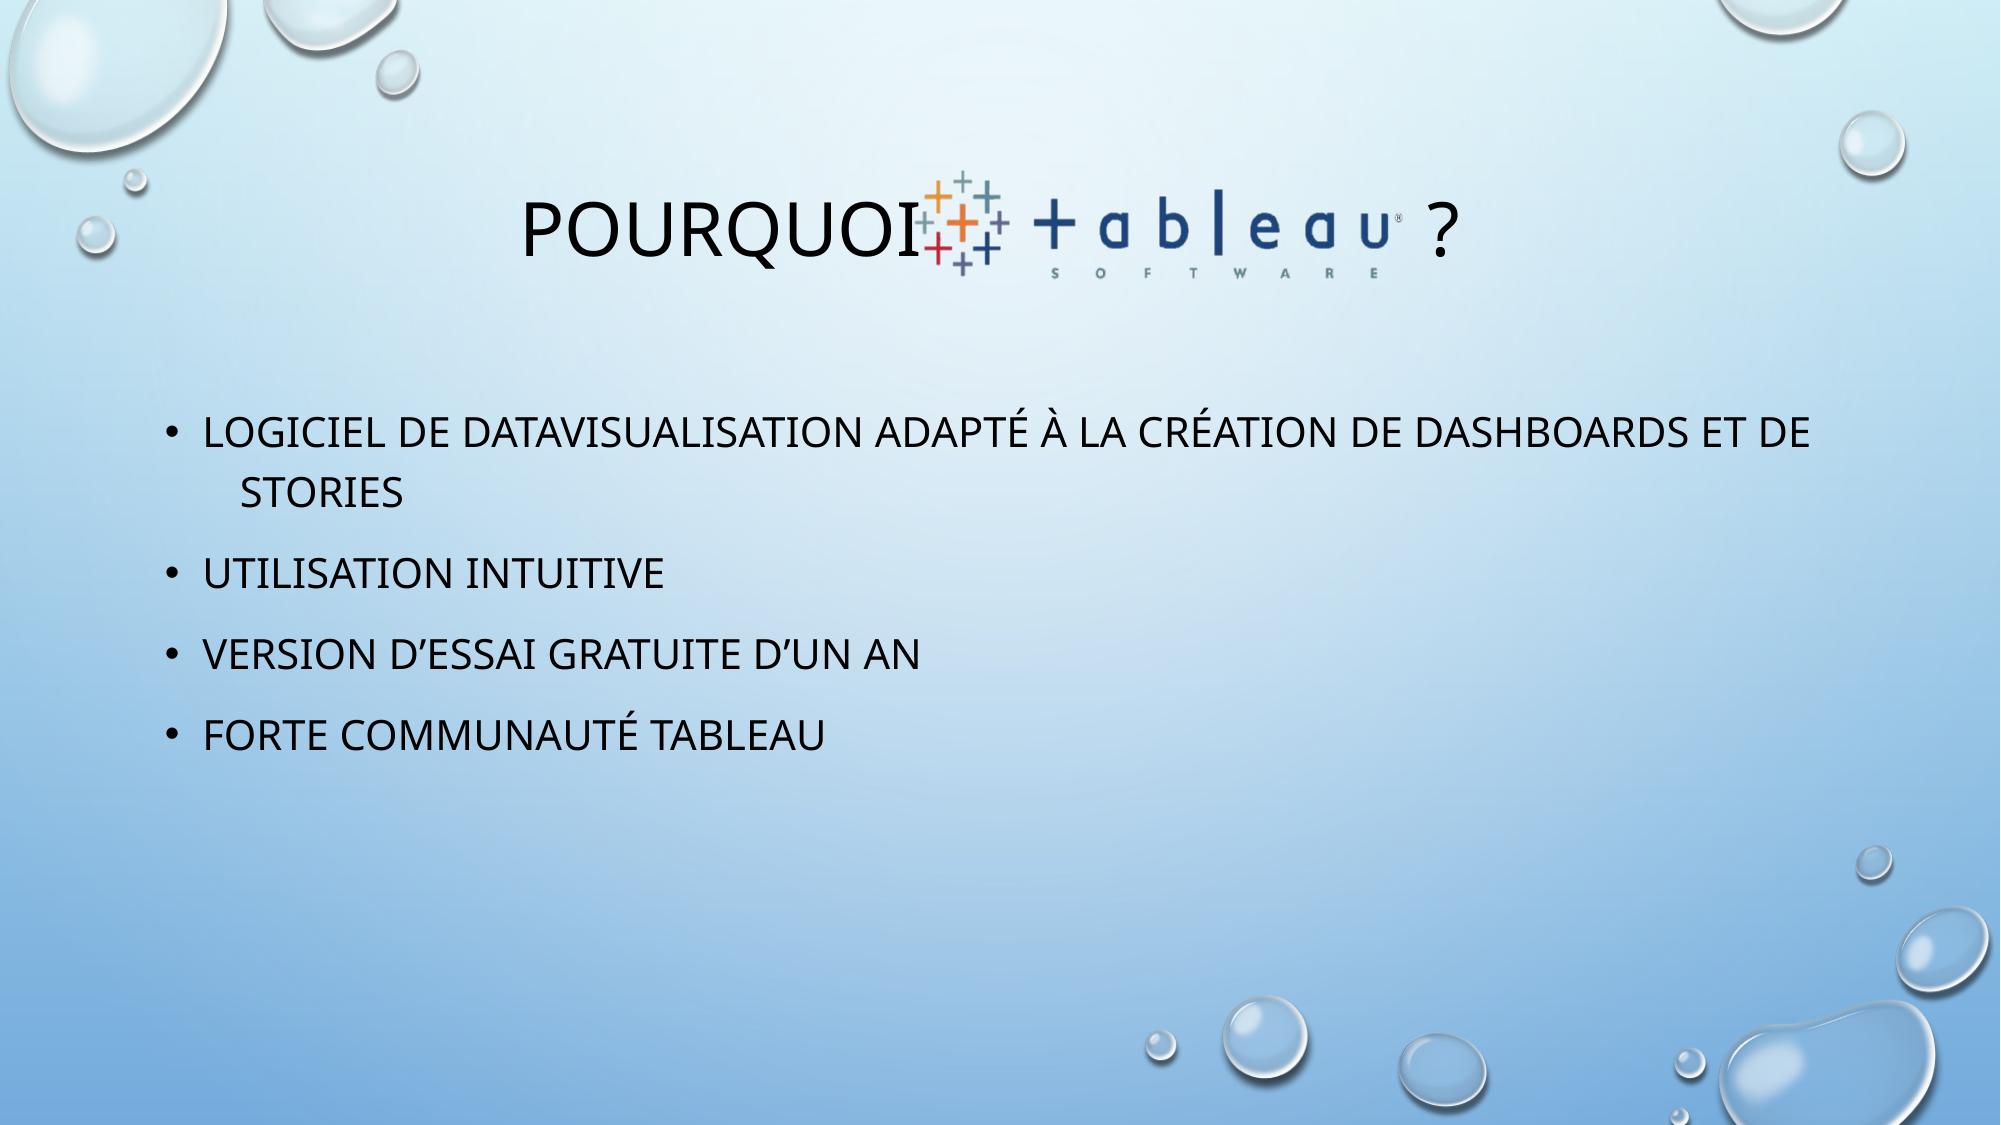

# Pourquoi ?
Logiciel de datavisualisation adapté à la création de dashboards et de stories
Utilisation intuitive
Version d’essai gratuite d’un an
Forte communauté tableau